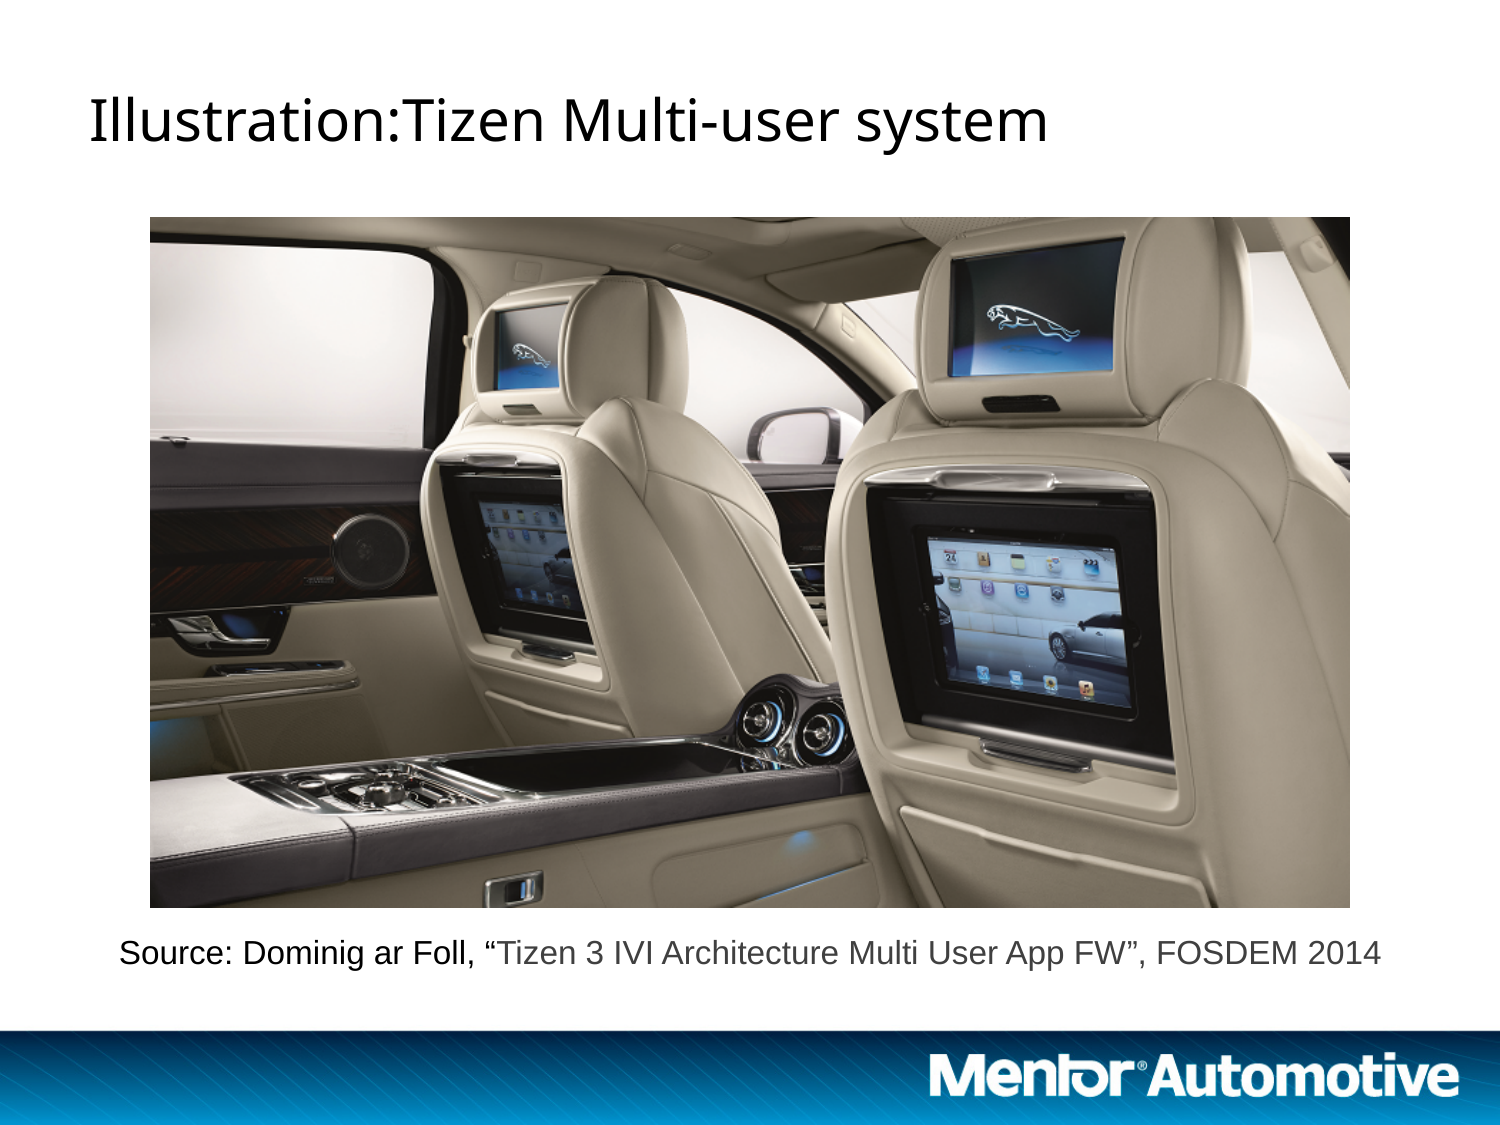

#
Illustration:Tizen Multi-user system
Source: Dominig ar Foll, “Tizen 3 IVI Architecture Multi User App FW”, FOSDEM 2014